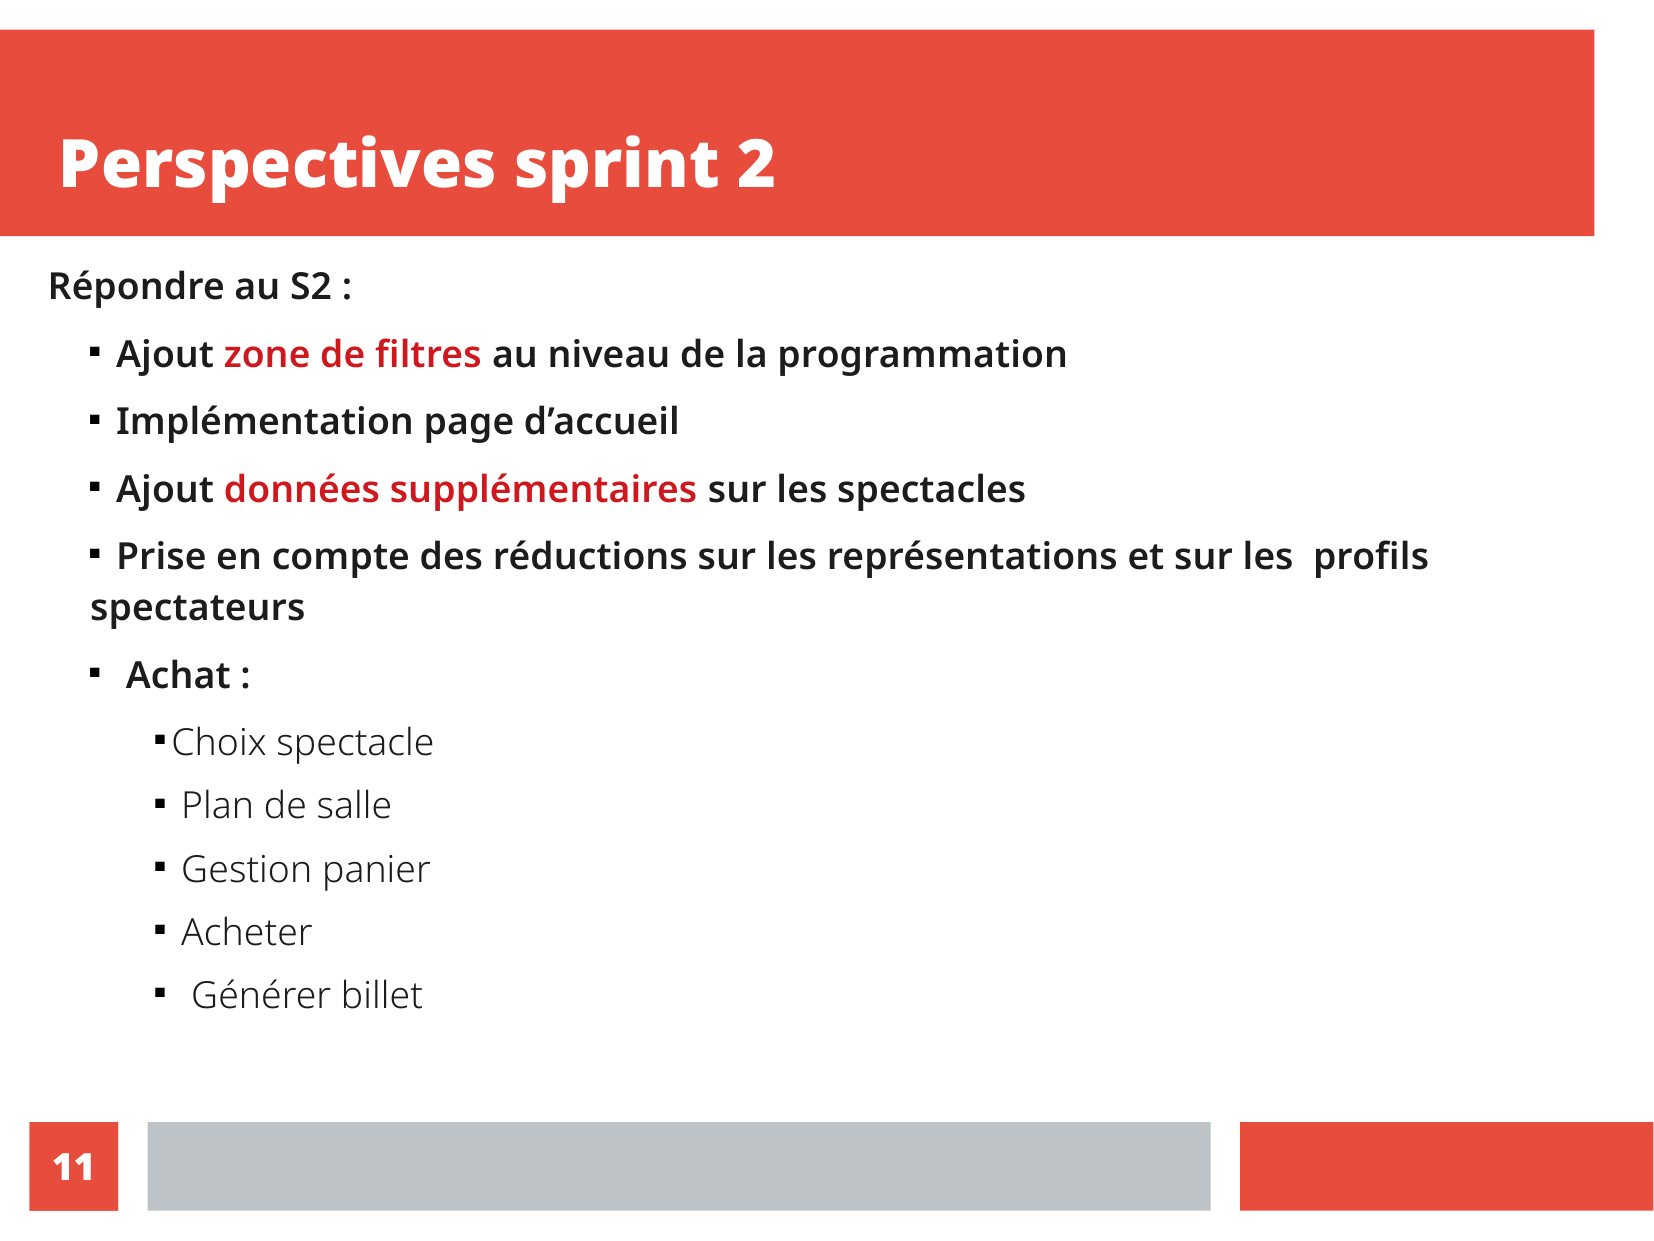

# Perspectives sprint 2
Répondre au S2 :
 Ajout zone de filtres au niveau de la programmation
 Implémentation page d’accueil
 Ajout données supplémentaires sur les spectacles
 Prise en compte des réductions sur les représentations et sur les profils spectateurs
 Achat :
 Choix spectacle
 Plan de salle
 Gestion panier
 Acheter
 Générer billet
11